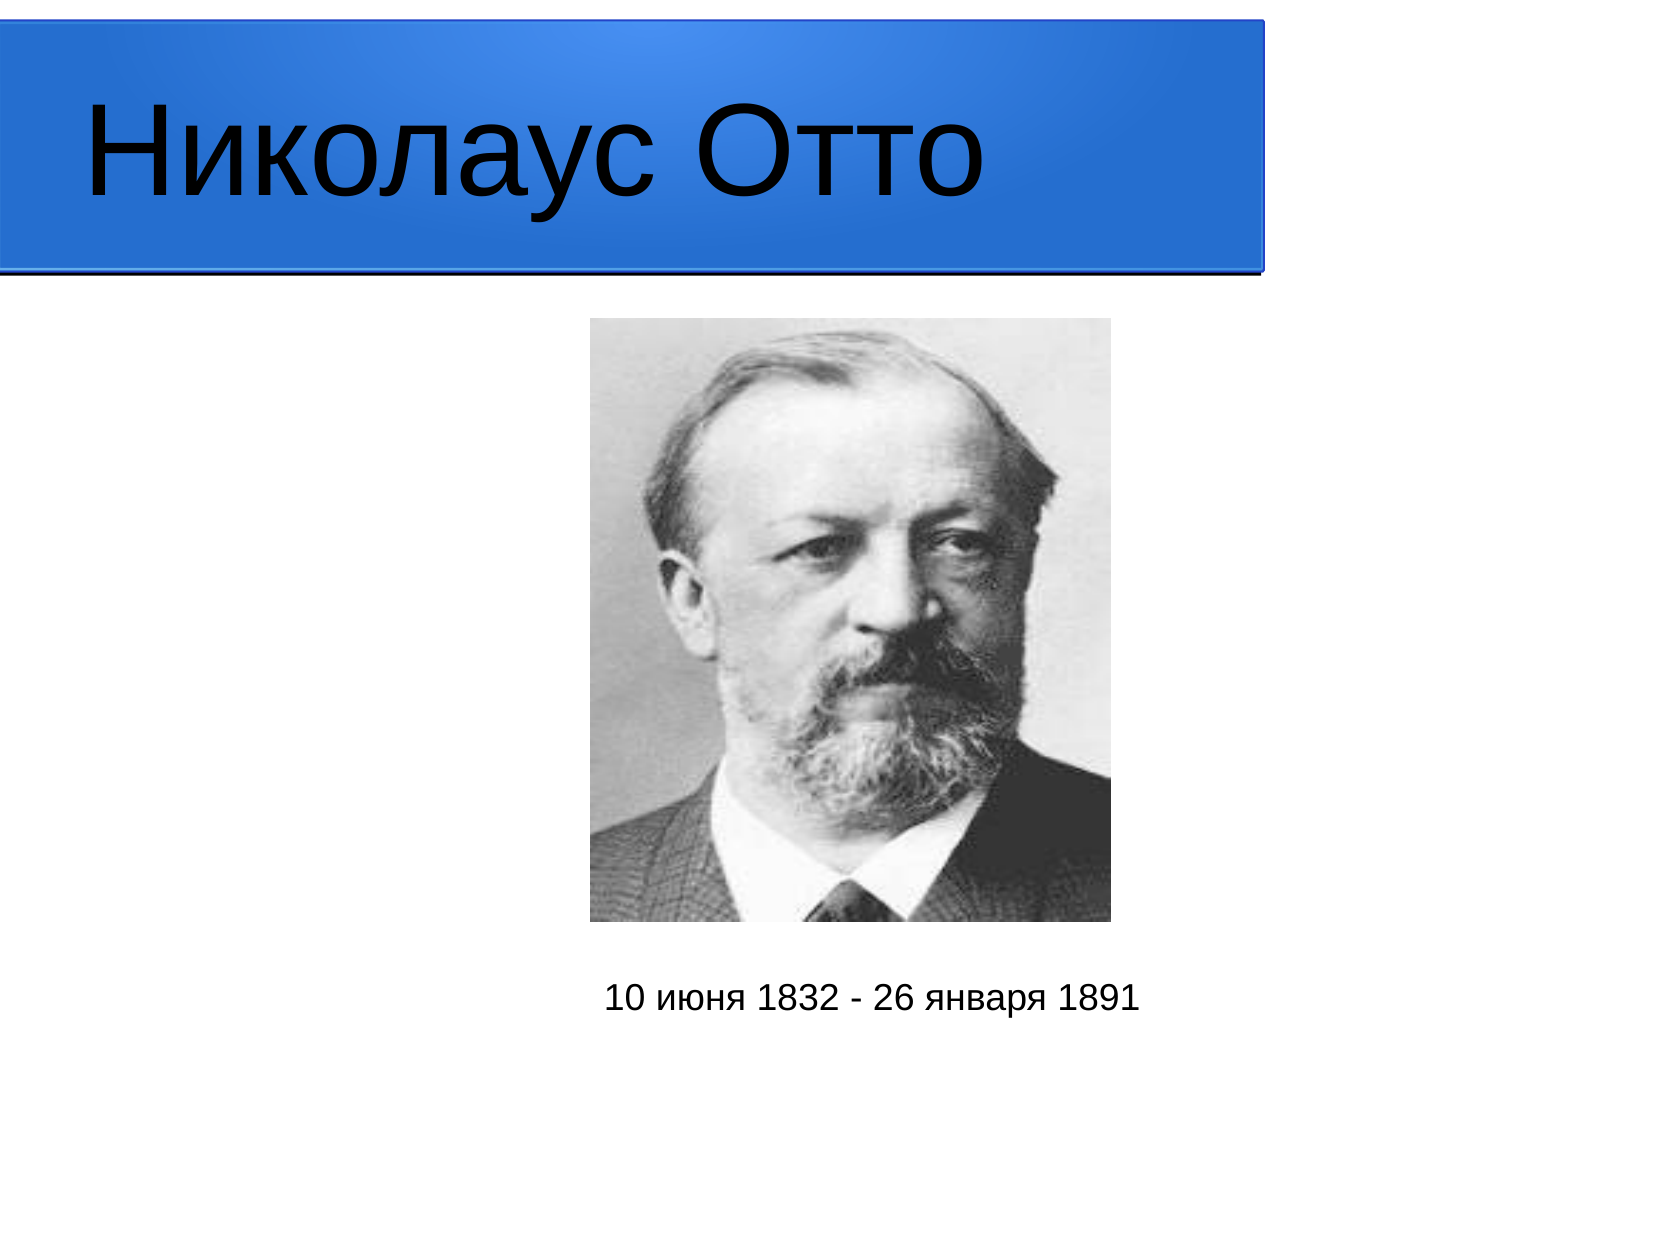

# Николаус Отто
 10 июня 1832 - 26 января 1891